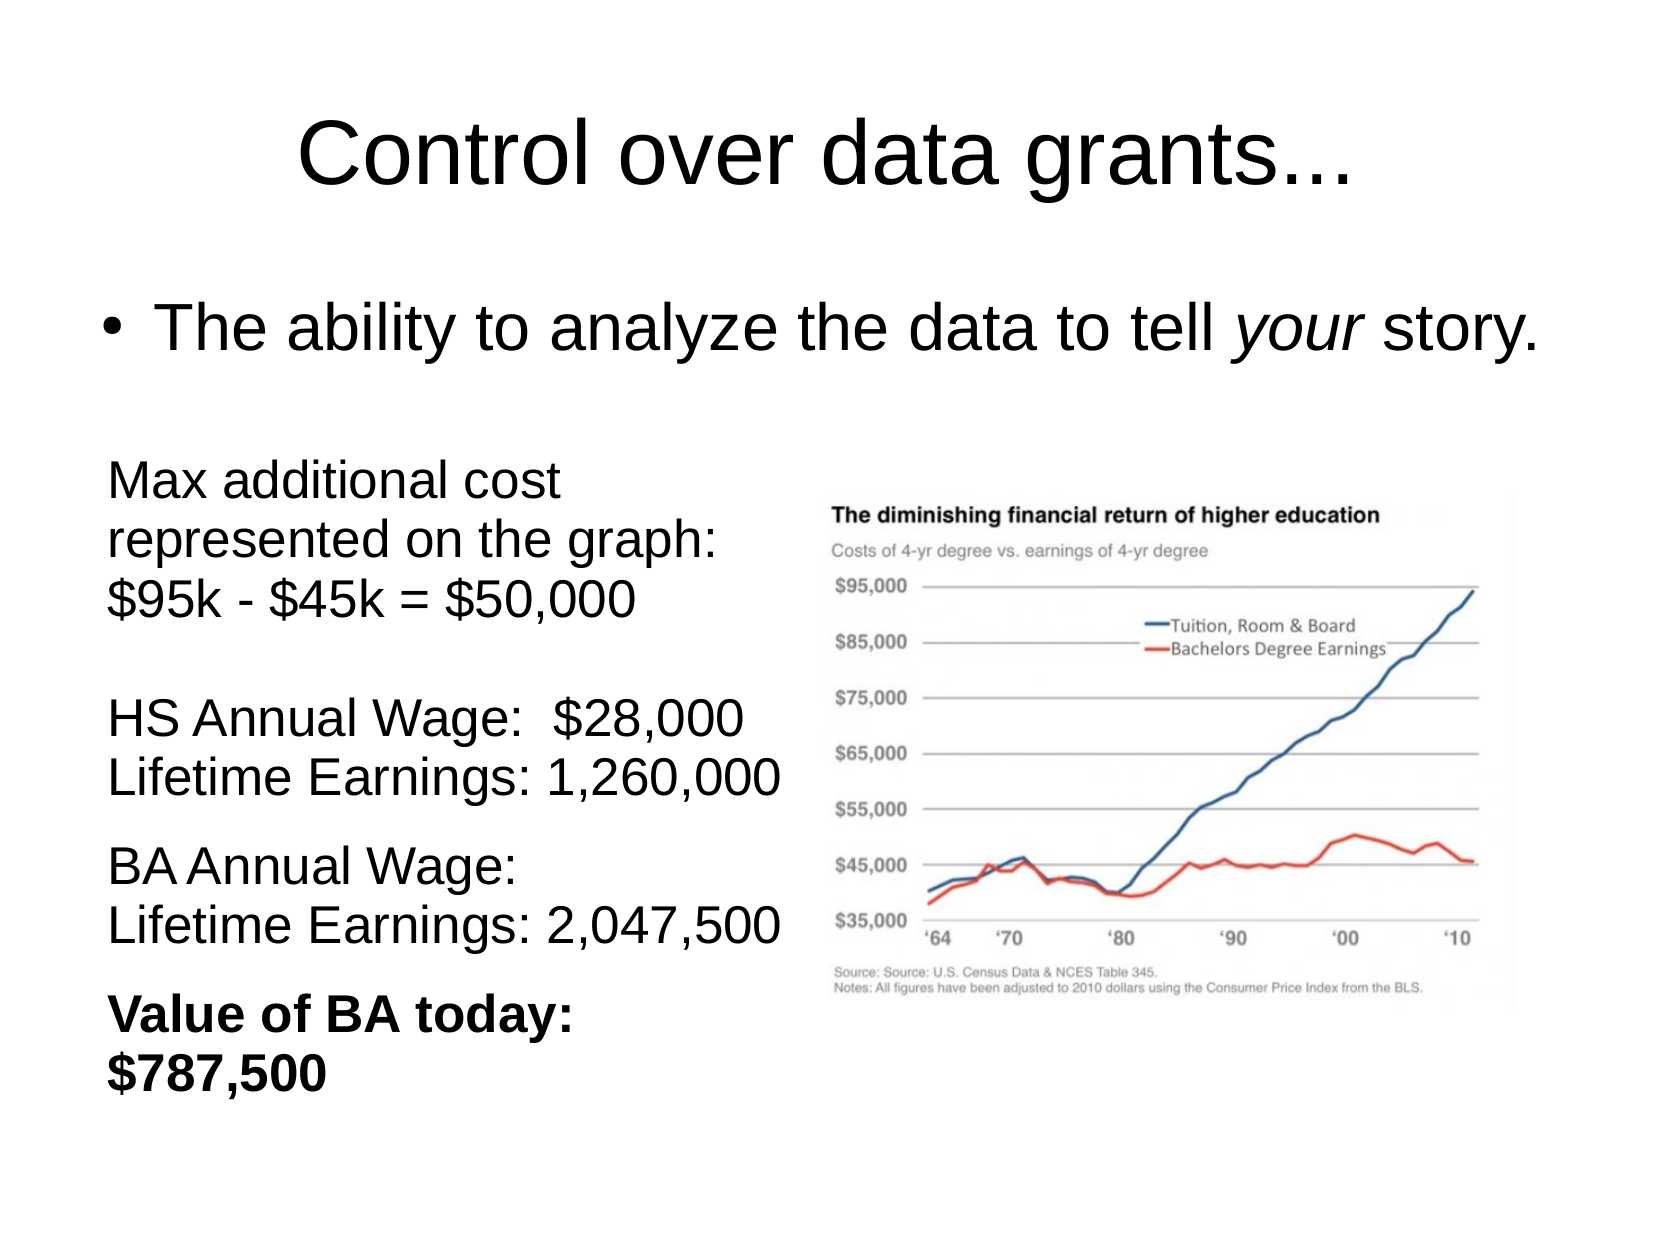

# Control over data grants...
The ability to analyze the data to tell your story.
Max additional cost represented on the graph: $95k - $45k = $50,000
HS Annual Wage: $28,000
Lifetime Earnings: 1,260,000
BA Annual Wage:
Lifetime Earnings: 2,047,500
Value of BA today: $787,500